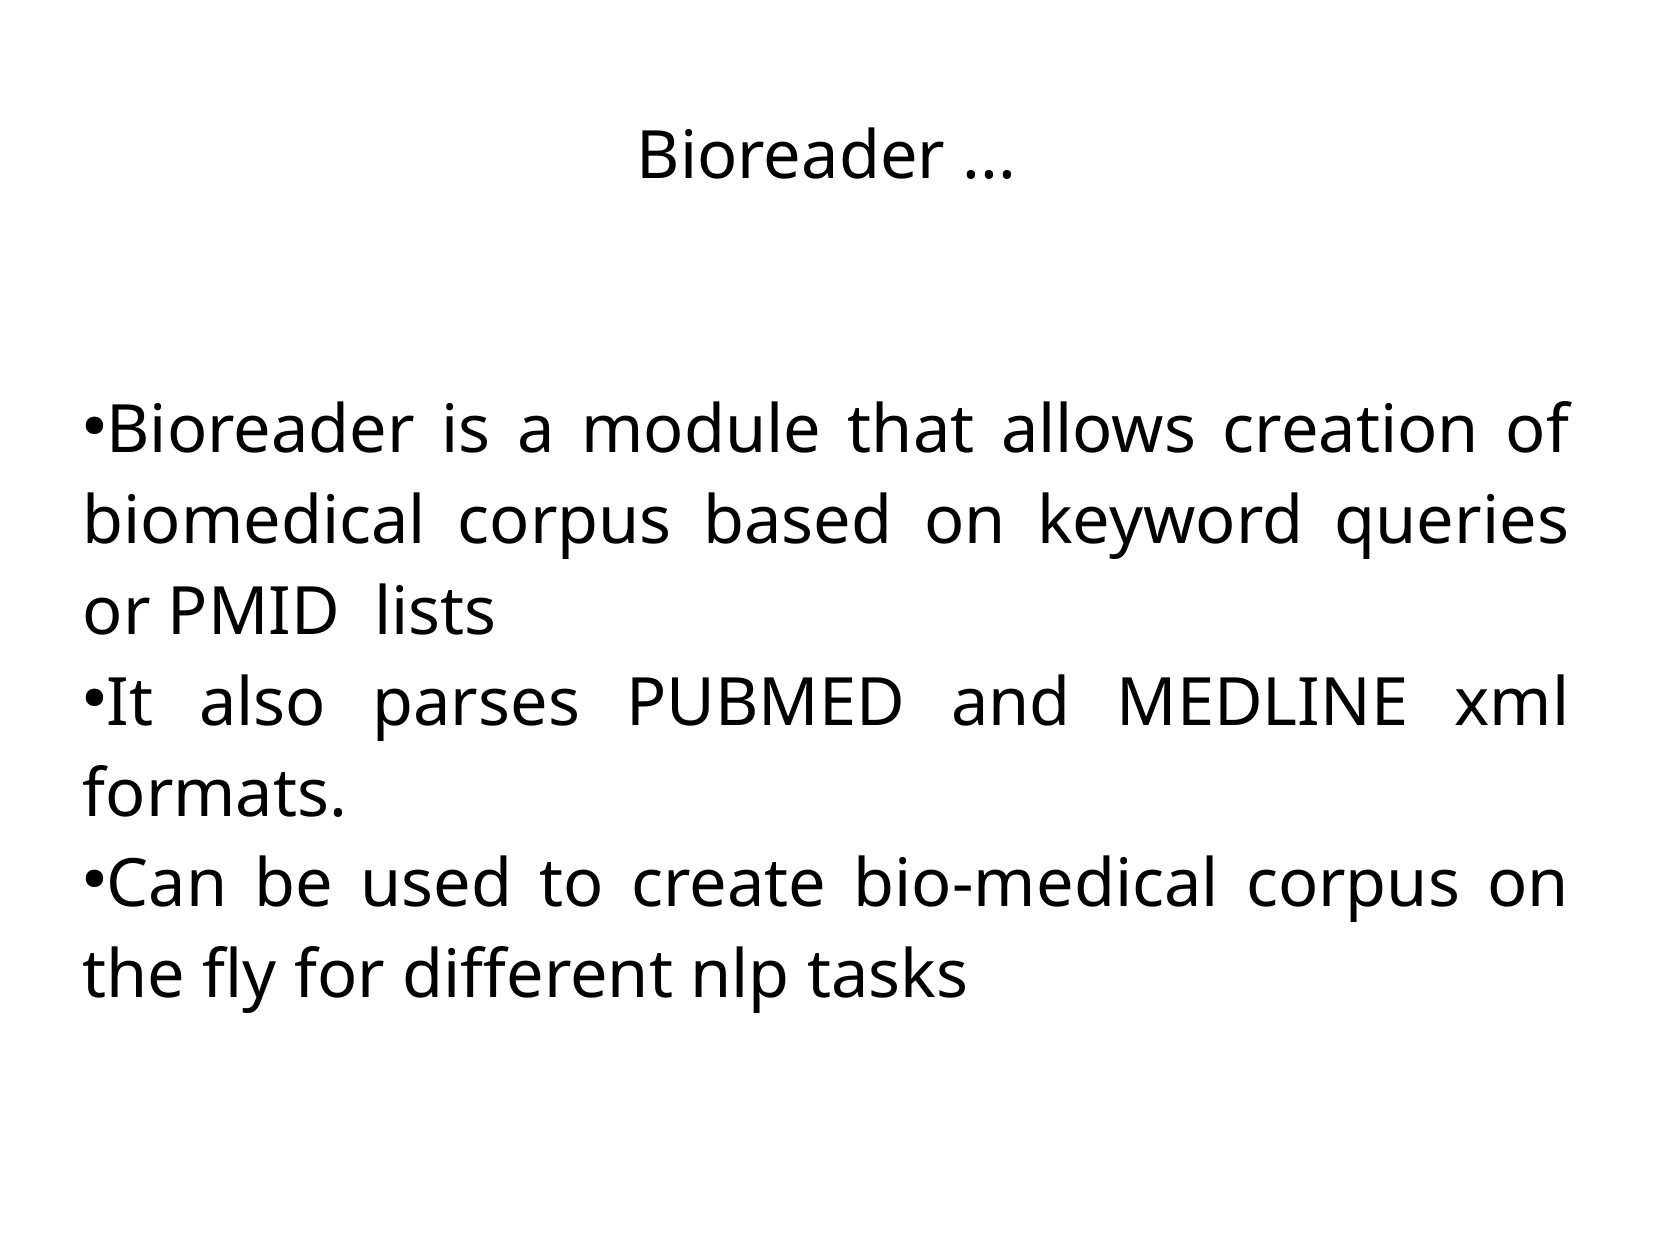

# Bioreader ...
Bioreader is a module that allows creation of biomedical corpus based on keyword queries or PMID lists
It also parses PUBMED and MEDLINE xml formats.
Can be used to create bio-medical corpus on the fly for different nlp tasks